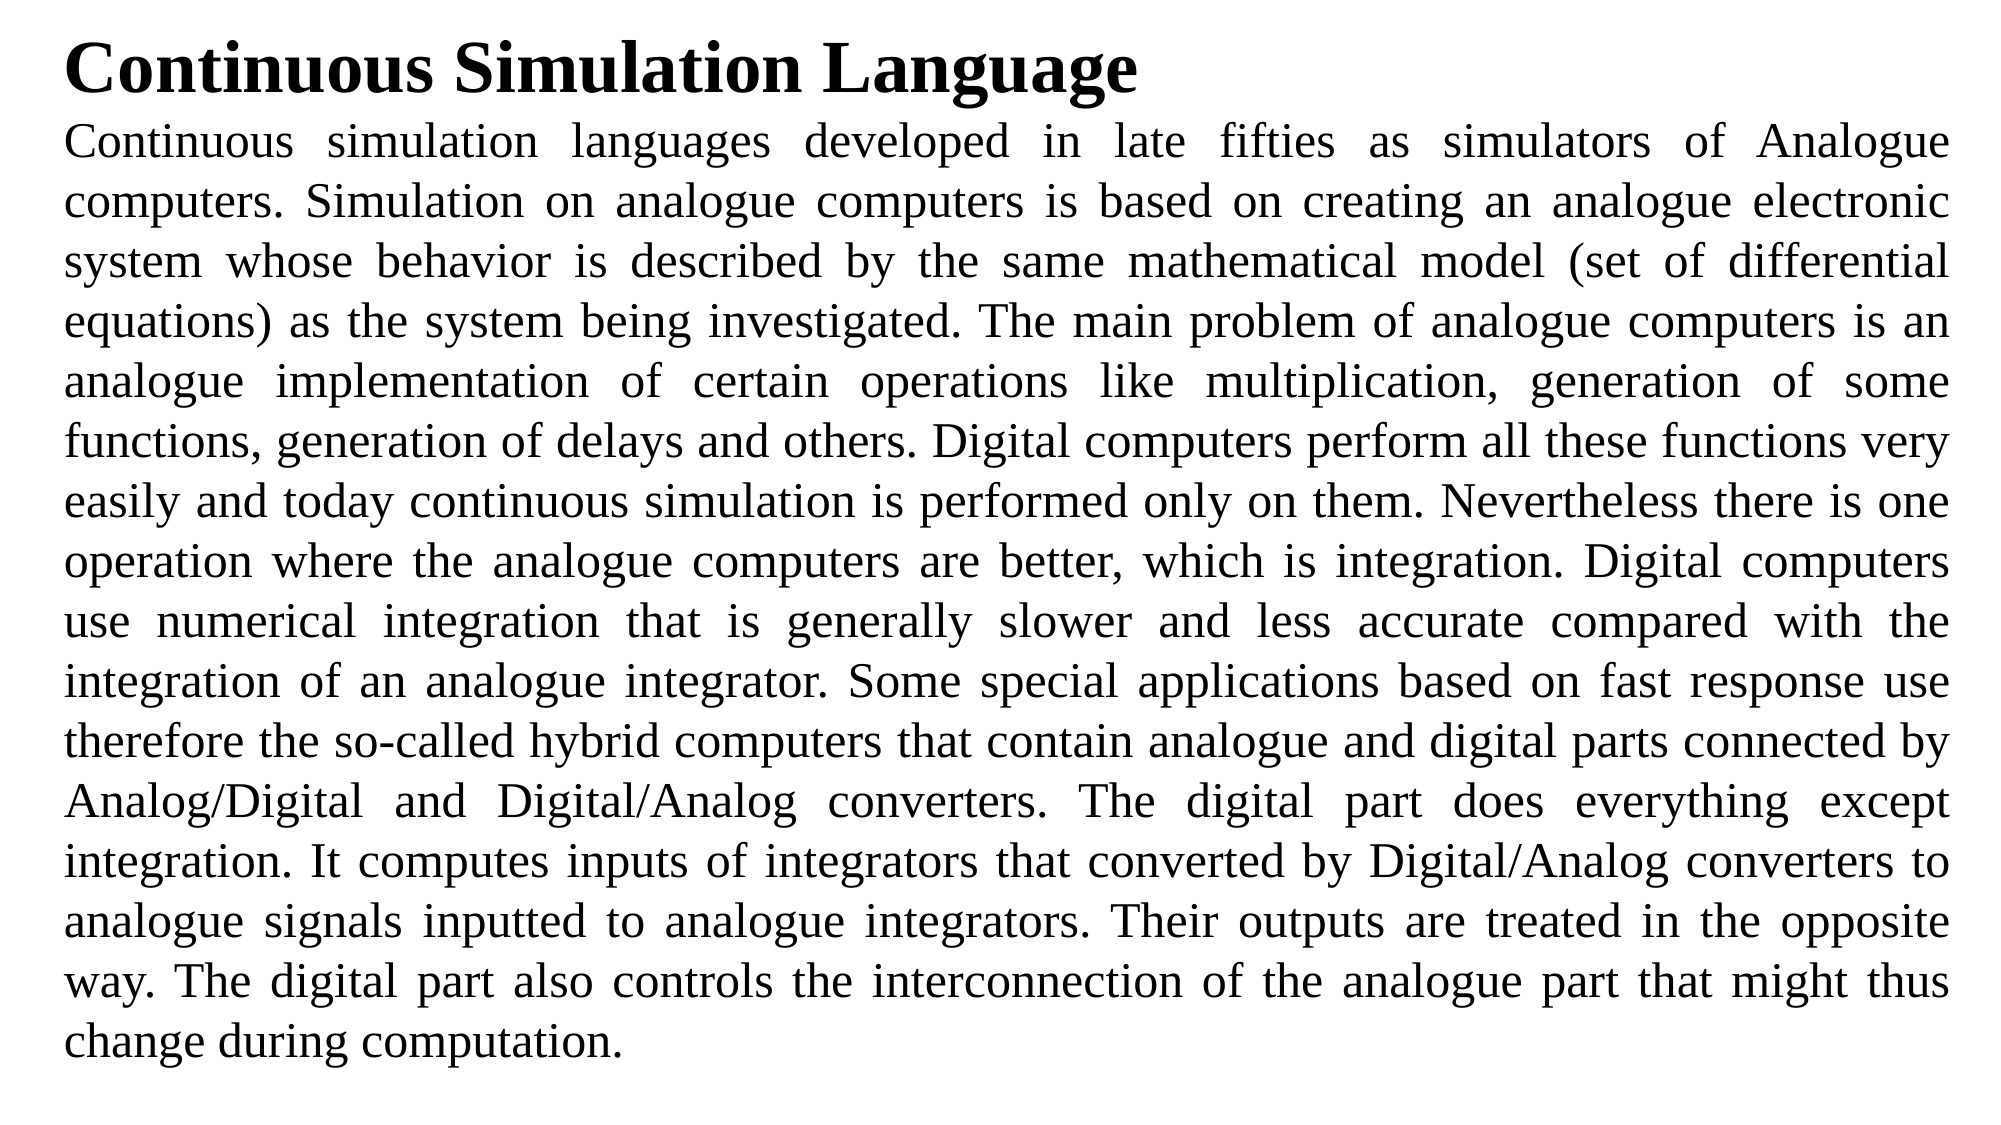

Continuous Simulation Language
Continuous simulation languages developed in late fifties as simulators of Analogue computers. Simulation on analogue computers is based on creating an analogue electronic system whose behavior is described by the same mathematical model (set of differential equations) as the system being investigated. The main problem of analogue computers is an analogue implementation of certain operations like multiplication, generation of some functions, generation of delays and others. Digital computers perform all these functions very easily and today continuous simulation is performed only on them. Nevertheless there is one operation where the analogue computers are better, which is integration. Digital computers use numerical integration that is generally slower and less accurate compared with the integration of an analogue integrator. Some special applications based on fast response use therefore the so-called hybrid computers that contain analogue and digital parts connected by Analog/Digital and Digital/Analog converters. The digital part does everything except integration. It computes inputs of integrators that converted by Digital/Analog converters to analogue signals inputted to analogue integrators. Their outputs are treated in the opposite way. The digital part also controls the interconnection of the analogue part that might thus change during computation.